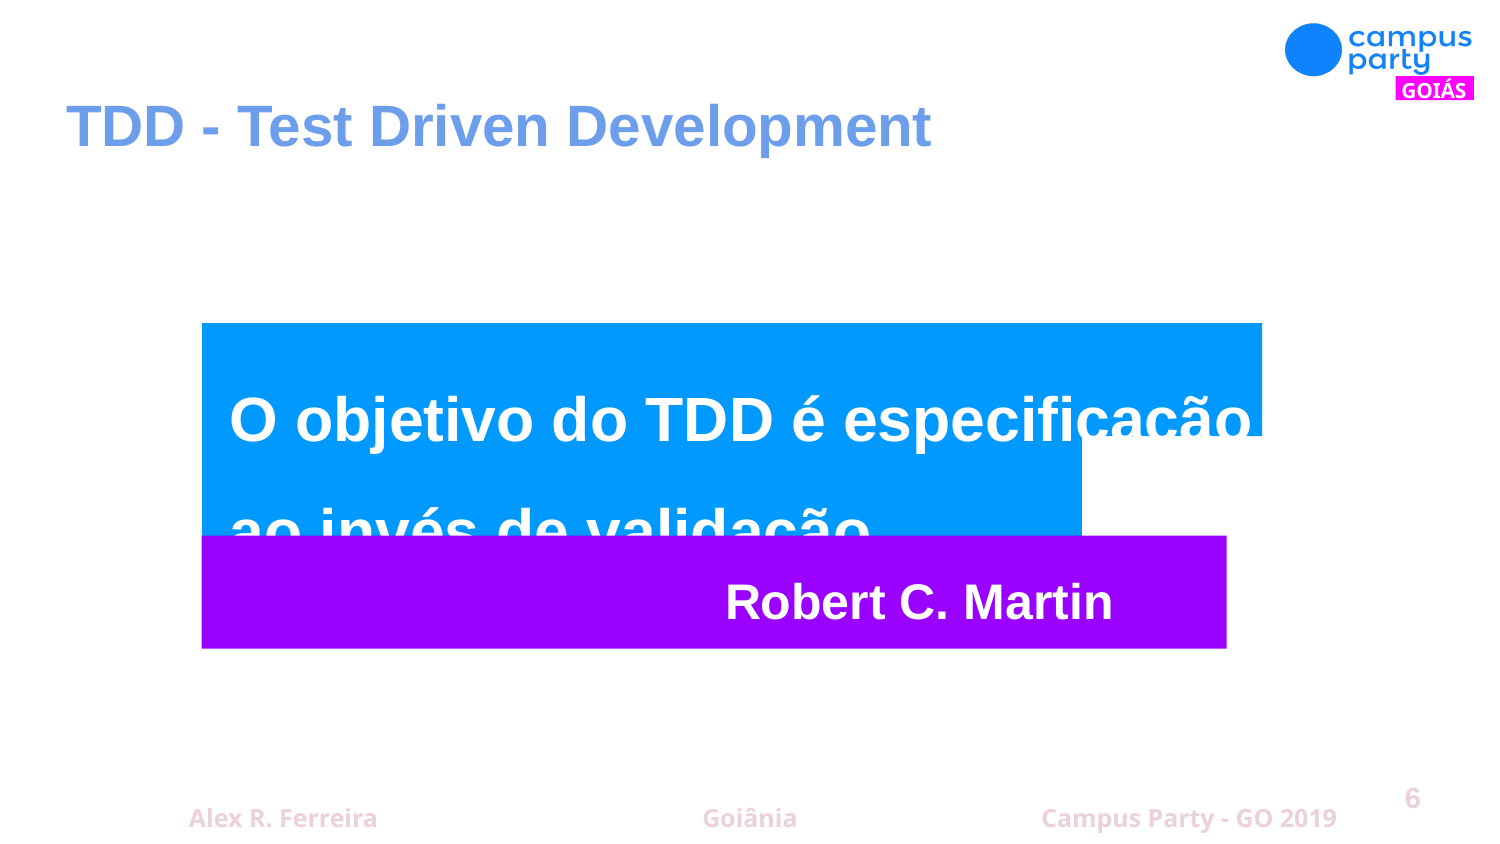

# TDD - Test Driven Development
O objetivo do TDD é especificação ao invés de validação
Robert C. Martin